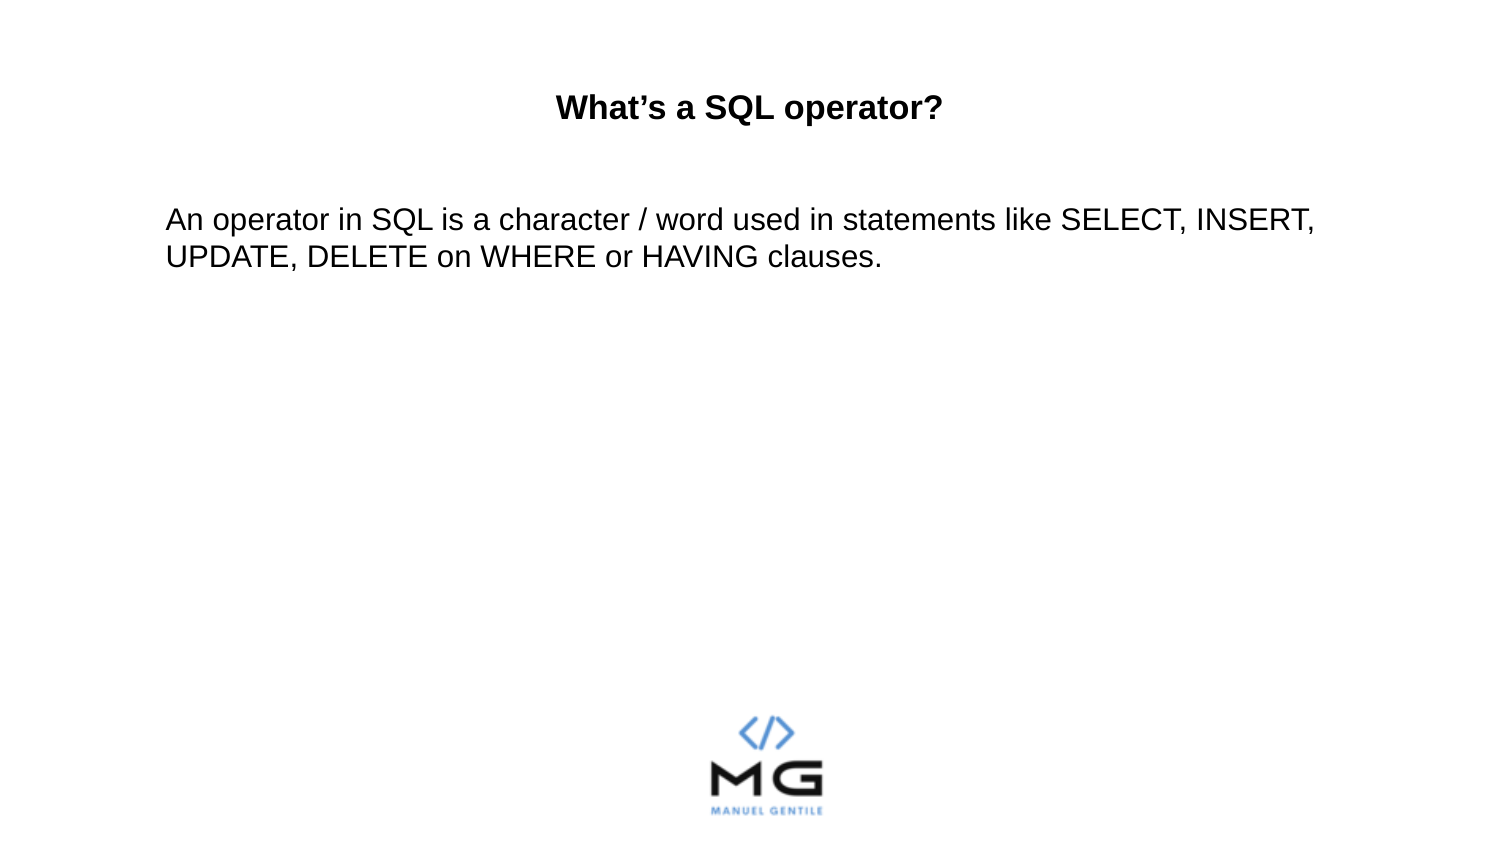

# What’s a SQL operator?
An operator in SQL is a character / word used in statements like SELECT, INSERT, UPDATE, DELETE on WHERE or HAVING clauses.